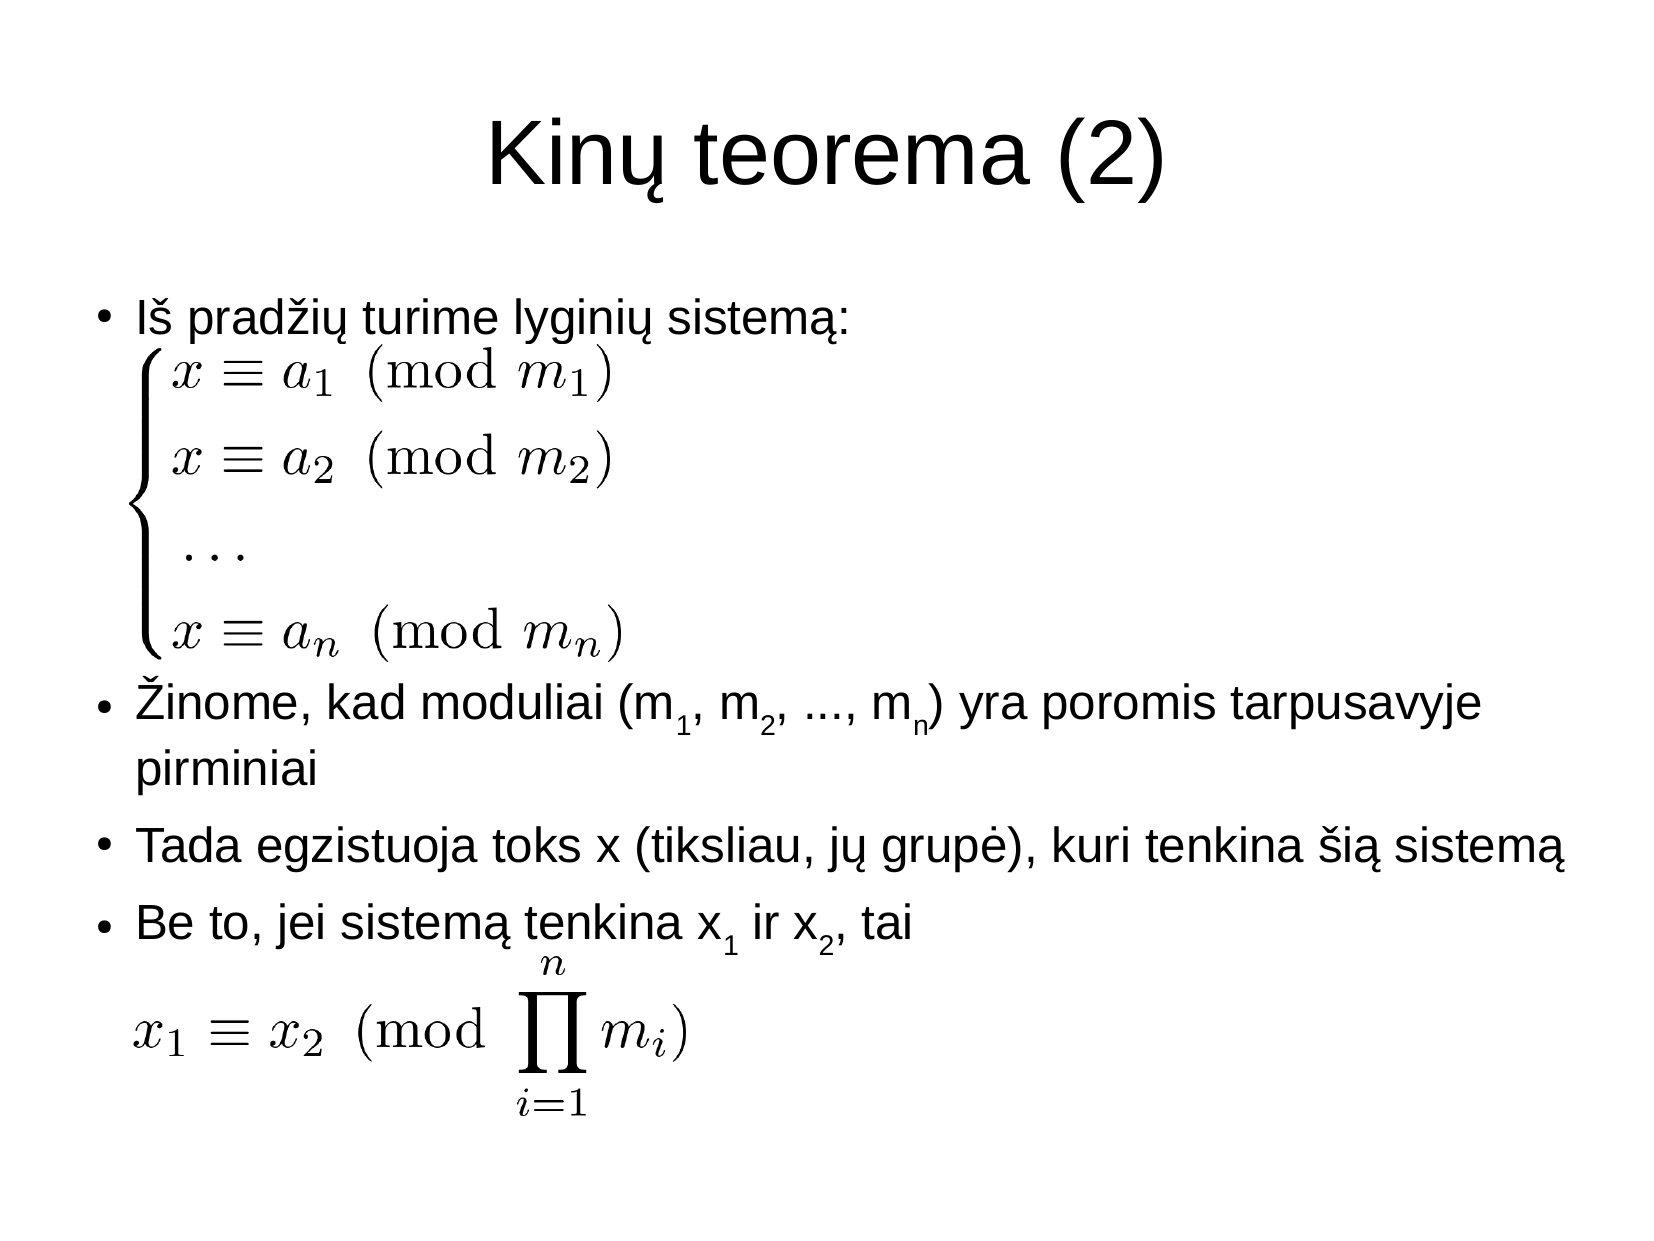

# Kinų teorema (2)
Iš pradžių turime lyginių sistemą:
Žinome, kad moduliai (m1, m2, ..., mn) yra poromis tarpusavyje pirminiai
Tada egzistuoja toks x (tiksliau, jų grupė), kuri tenkina šią sistemą
Be to, jei sistemą tenkina x1 ir x2, tai